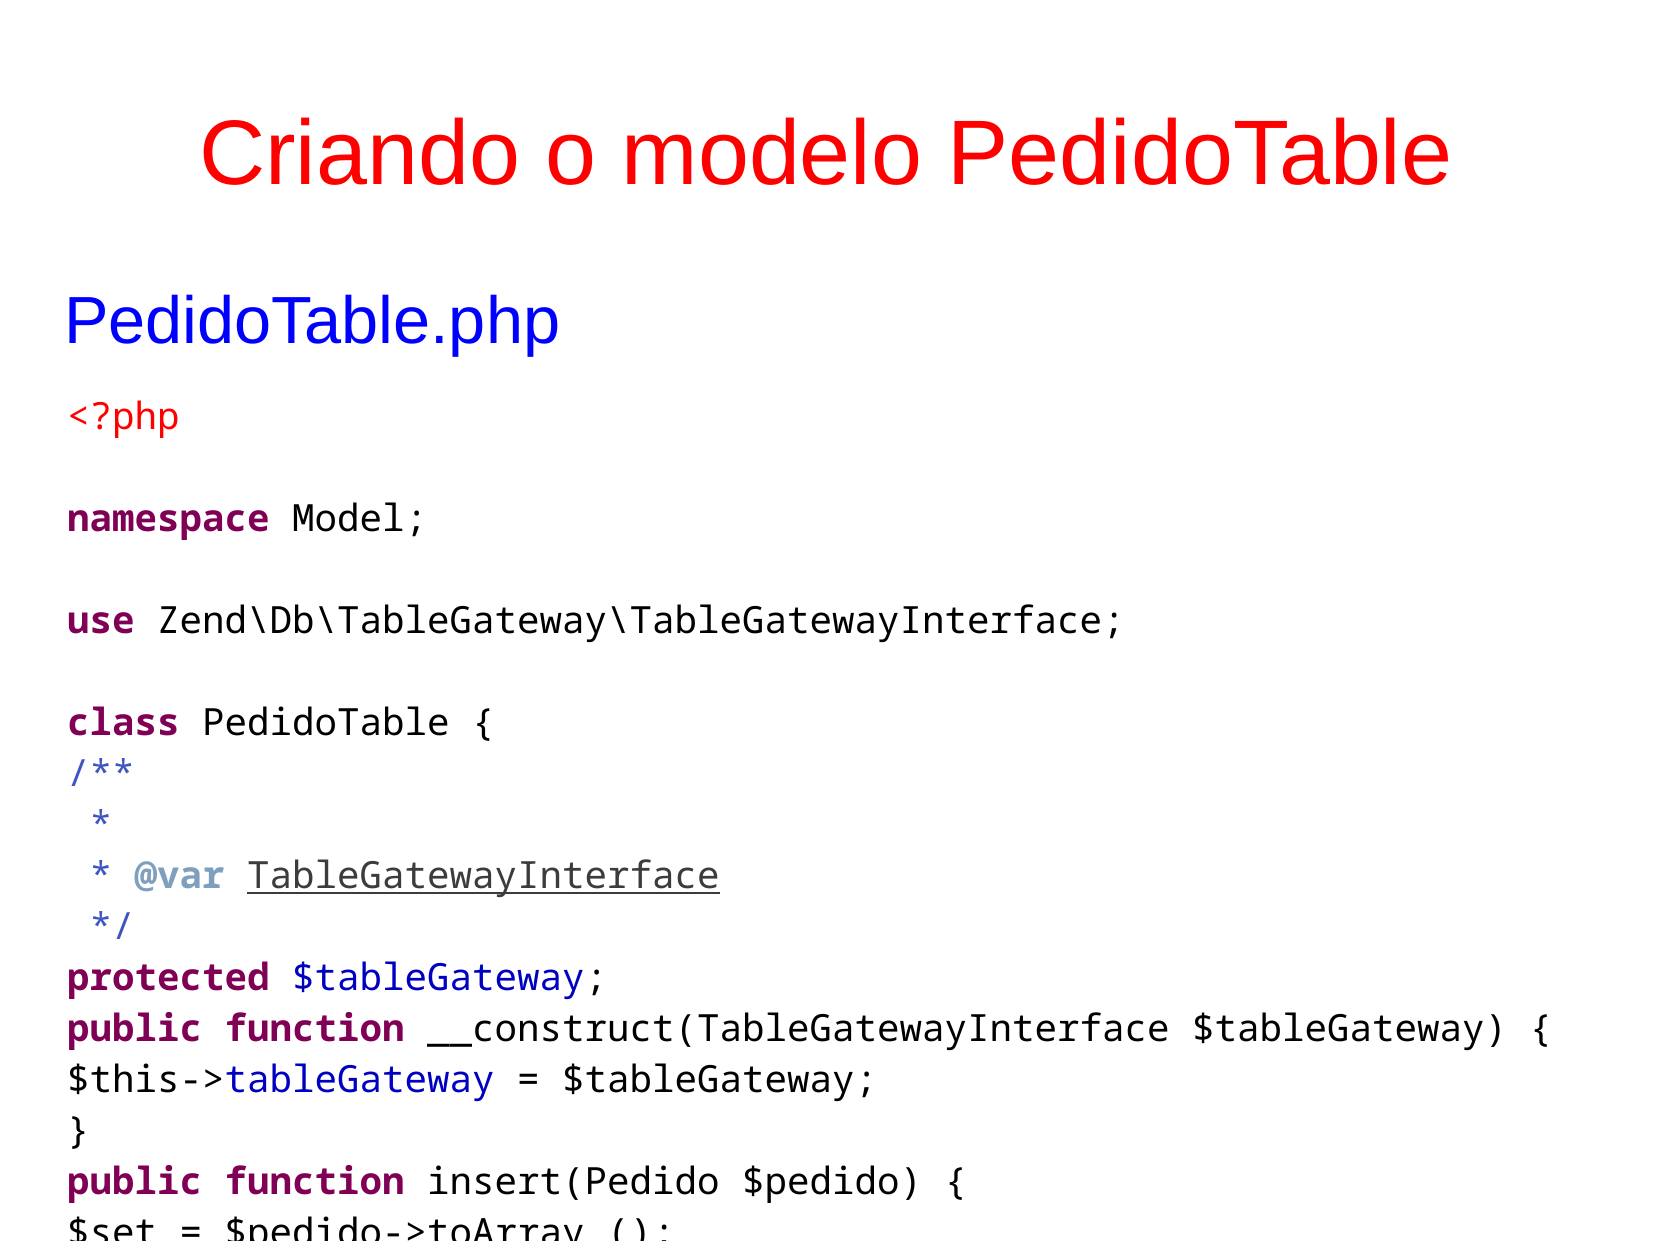

# Criando o modelo PedidoTable
PedidoTable.php
<?php
namespace Model;
use Zend\Db\TableGateway\TableGatewayInterface;
class PedidoTable {
/**
 *
 * @var TableGatewayInterface
 */
protected $tableGateway;
public function __construct(TableGatewayInterface $tableGateway) {
$this->tableGateway = $tableGateway;
}
public function insert(Pedido $pedido) {
$set = $pedido->toArray ();
$this->tableGateway->insert ( $set );
}